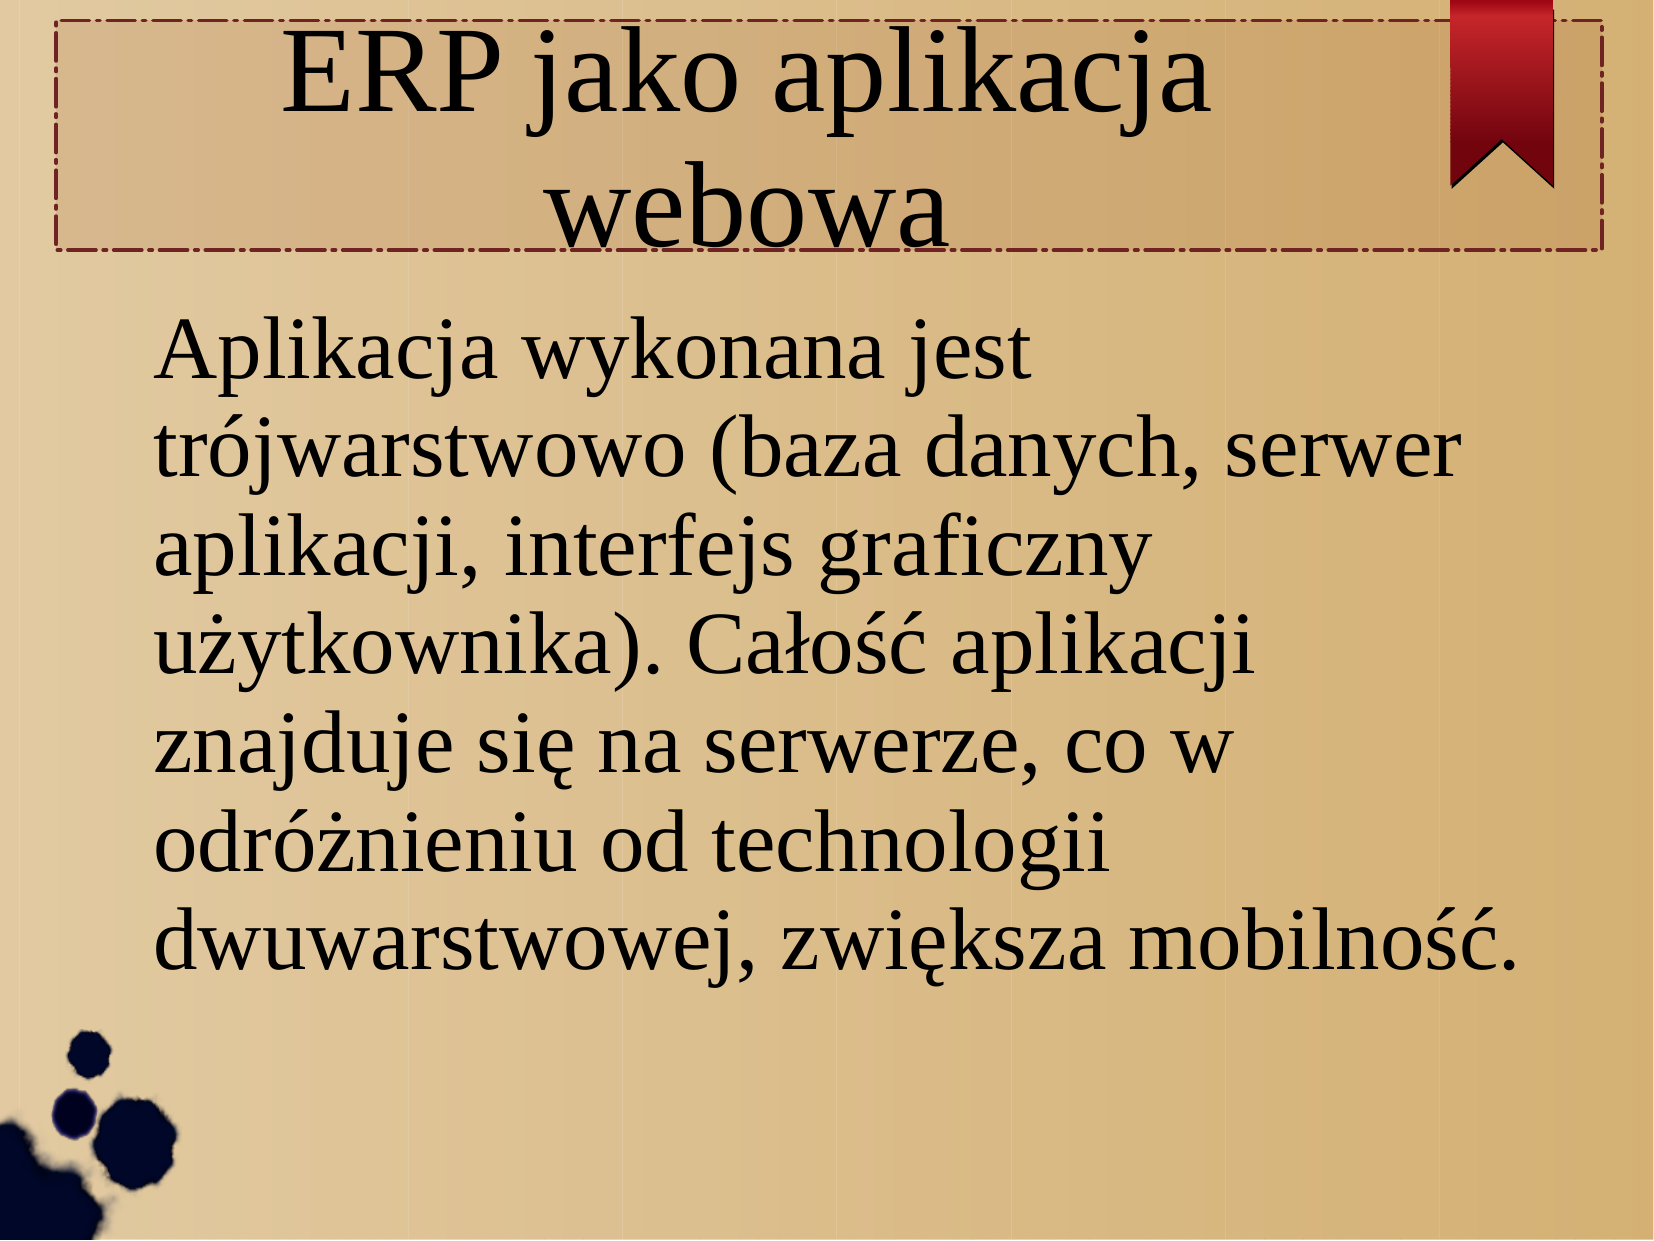

# ERP jako aplikacja webowa
Aplikacja wykonana jest trójwarstwowo (baza danych, serwer aplikacji, interfejs graficzny użytkownika). Całość aplikacji znajduje się na serwerze, co w odróżnieniu od technologii dwuwarstwowej, zwiększa mobilność.